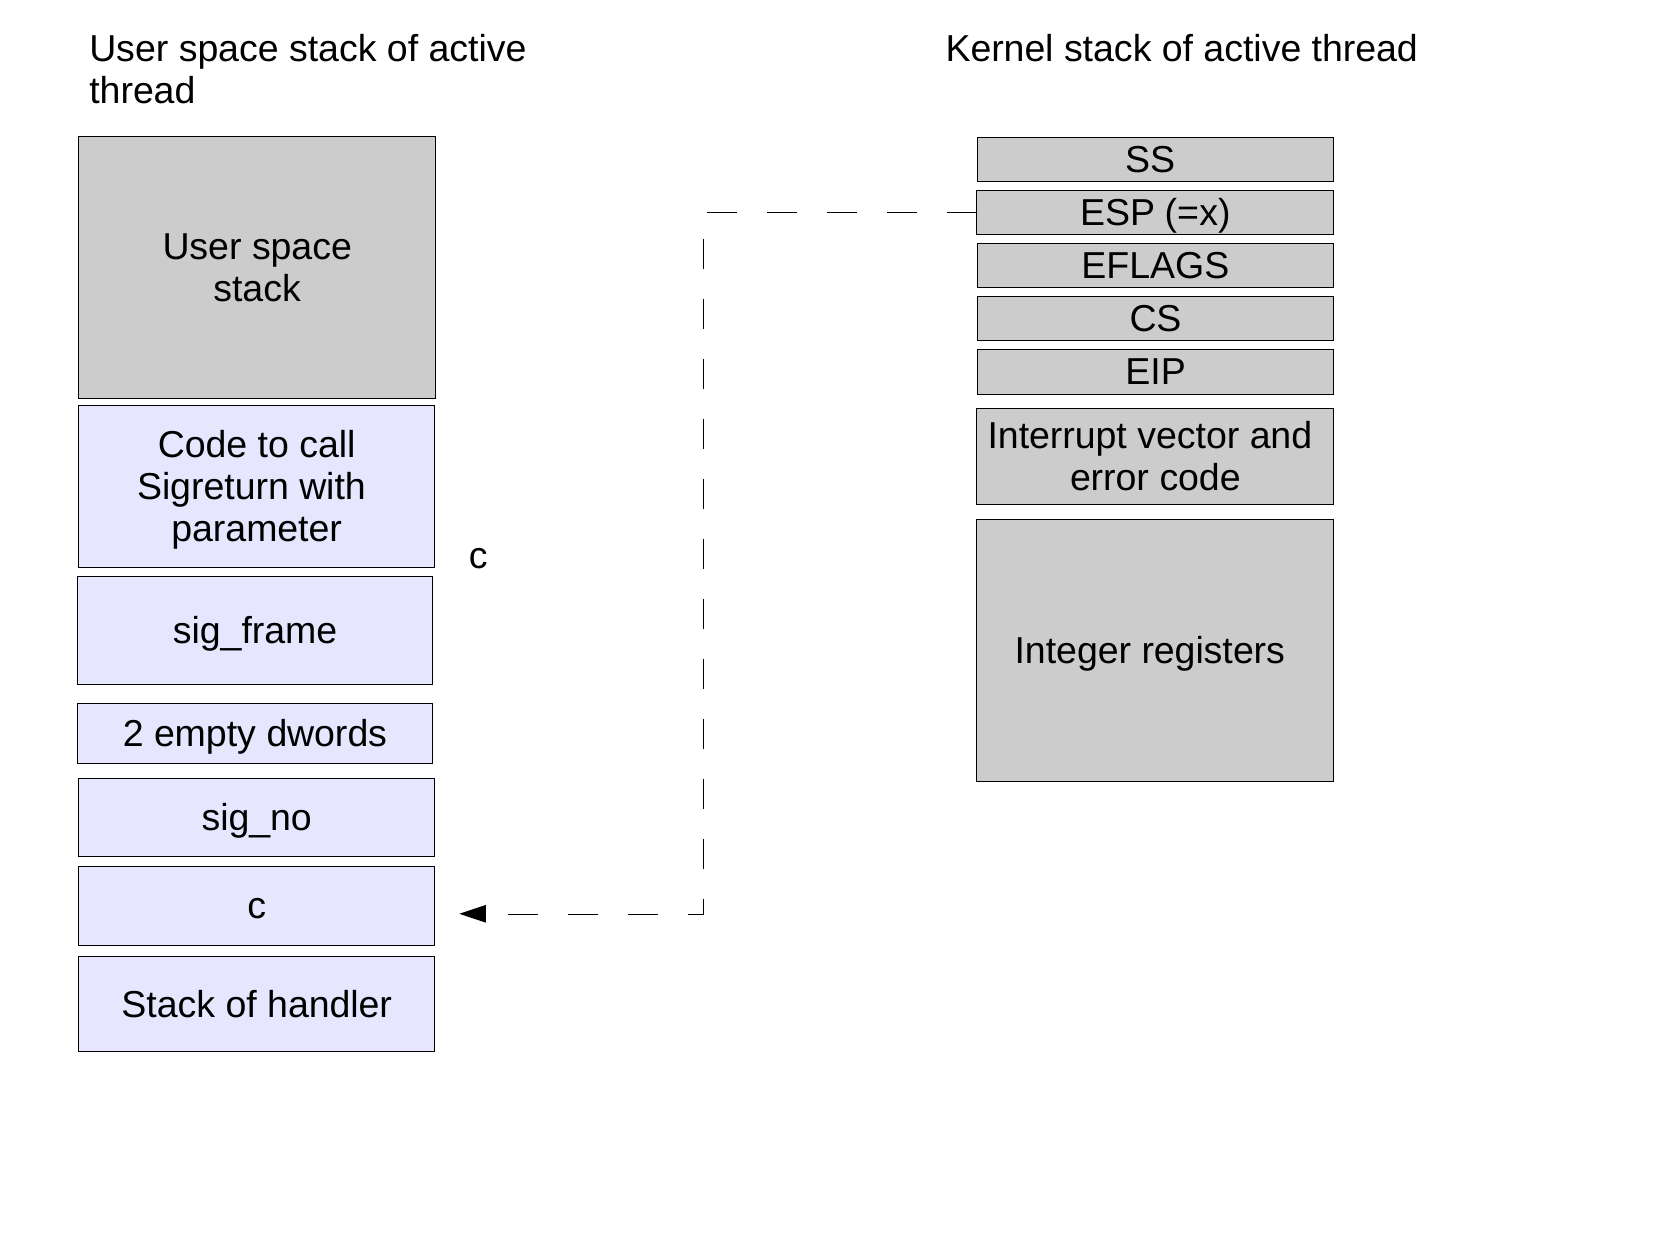

User space stack of active thread
Kernel stack of active thread
User space
stack
SS
ESP (=x)
EFLAGS
CS
EIP
Code to call
Sigreturn with
parameter
Interrupt vector and
error code
Integer registers
c
sig_frame
2 empty dwords
sig_no
c
Stack of handler